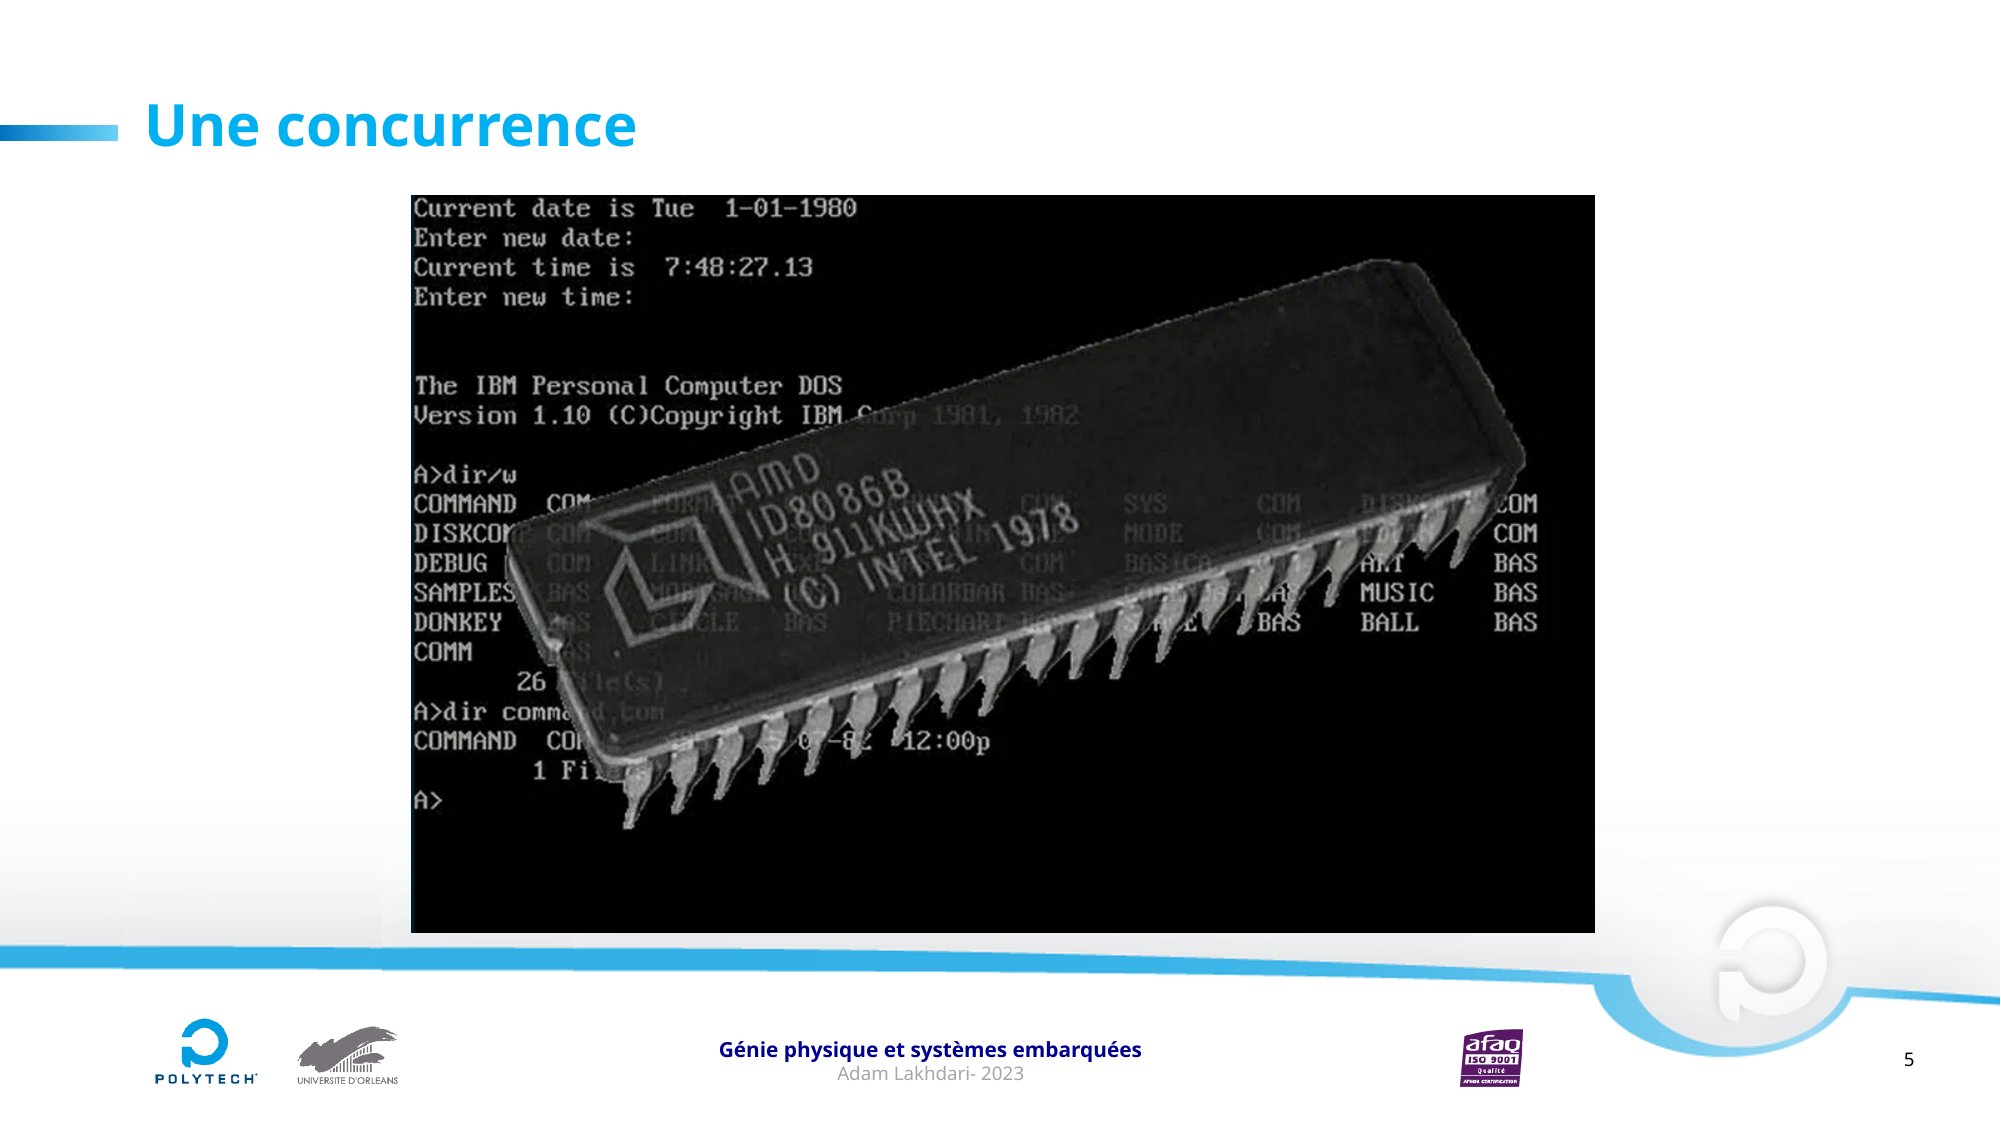

# Une concurrence
Génie physique et systèmes embarquées
Adam Lakhdari- 2023
5